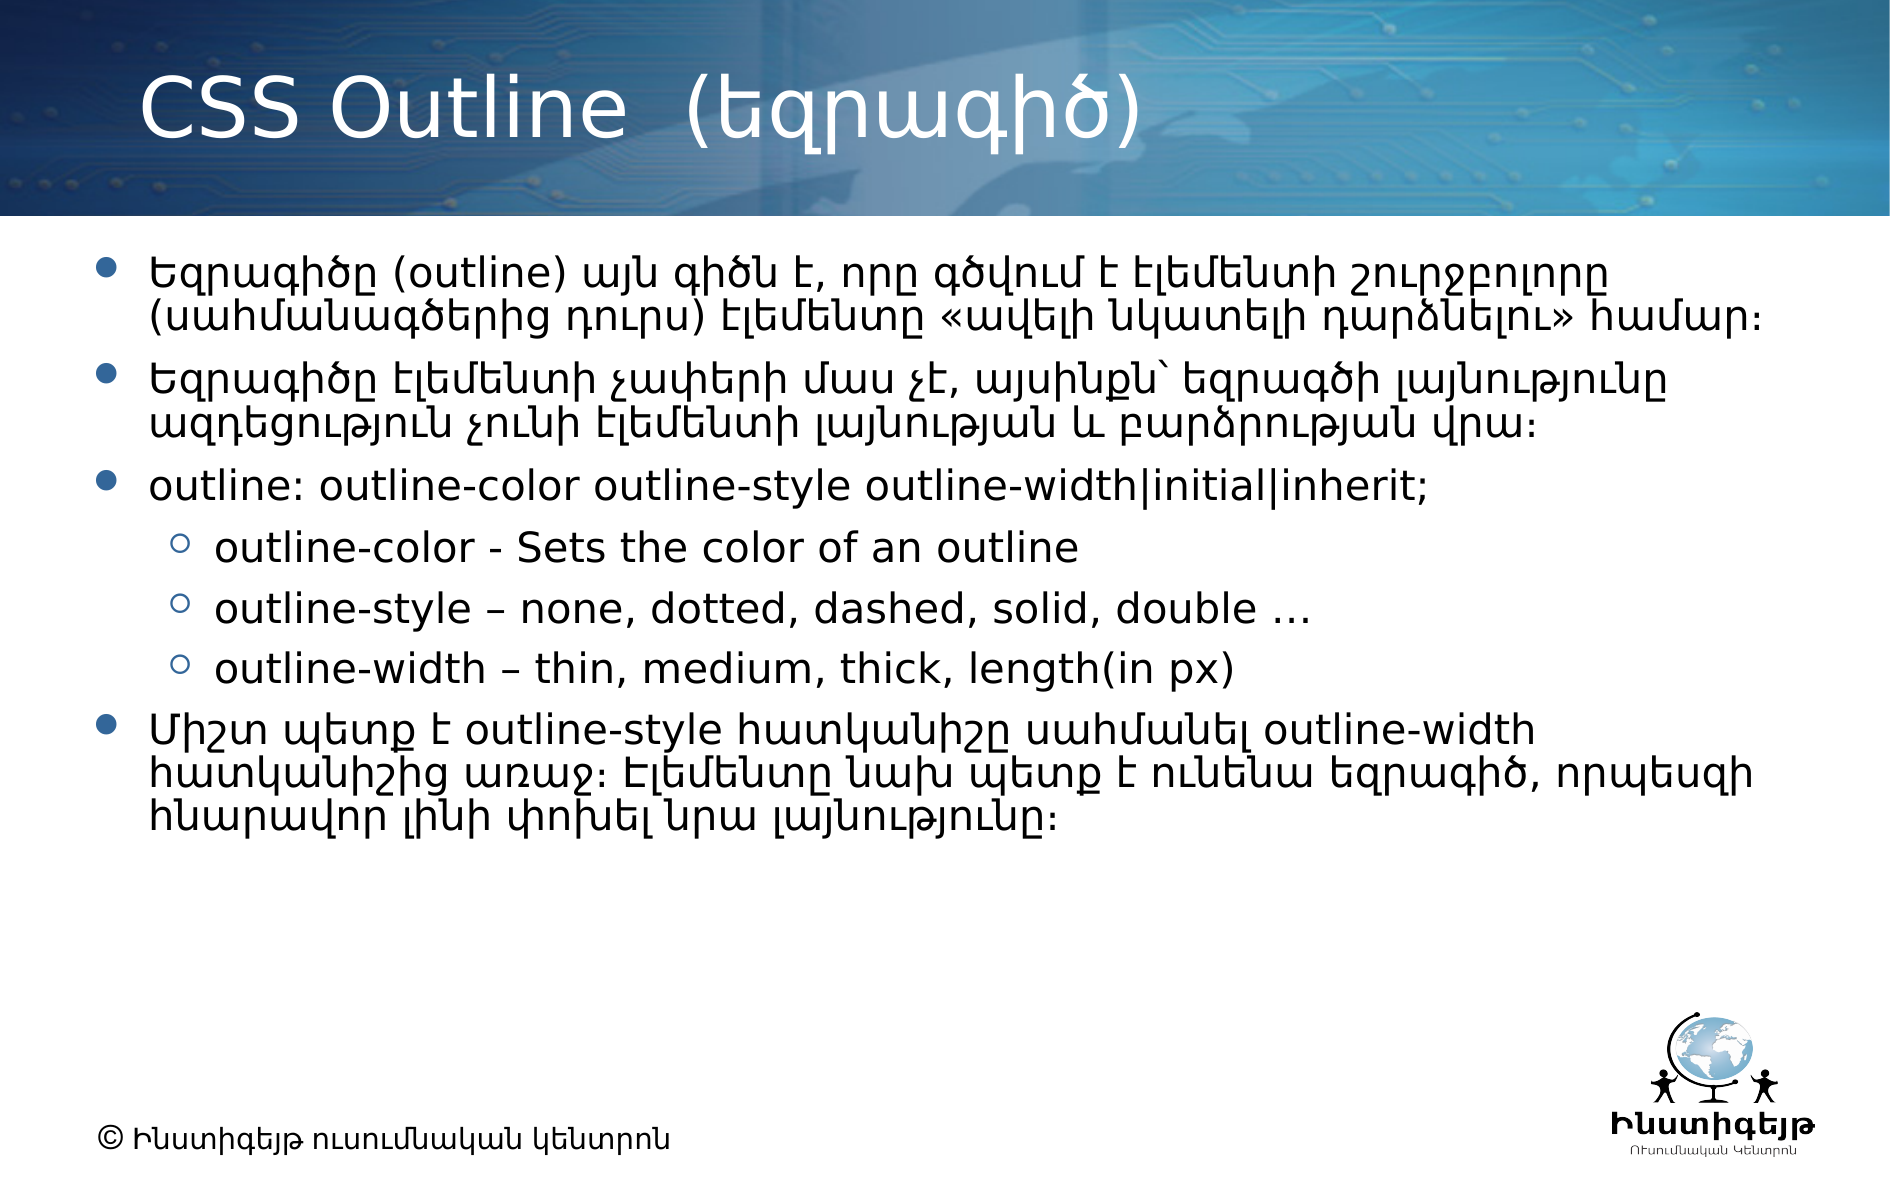

CSS Outline (եզրագիծ)
# Եզրագիծը (outline) այն գիծն է, որը գծվում է էլեմենտի շուրջբոլորը (սահմանագծերից դուրս) էլեմենտը «ավելի նկատելի դարձնելու» համար։
Եզրագիծը էլեմենտի չափերի մաս չէ, այսինքն՝ եզրագծի լայնությունը ազդեցություն չունի էլեմենտի լայնության և բարձրության վրա։
outline: outline-color outline-style outline-width|initial|inherit;
outline-color - Sets the color of an outline
outline-style – none, dotted, dashed, solid, double …
outline-width – thin, medium, thick, length(in px)
Միշտ պետք է outline-style հատկանիշը սահմանել outline-width հատկանիշից առաջ։ Էլեմենտը նախ պետք է ունենա եզրագիծ, որպեսզի հնարավոր լինի փոխել նրա լայնությունը։